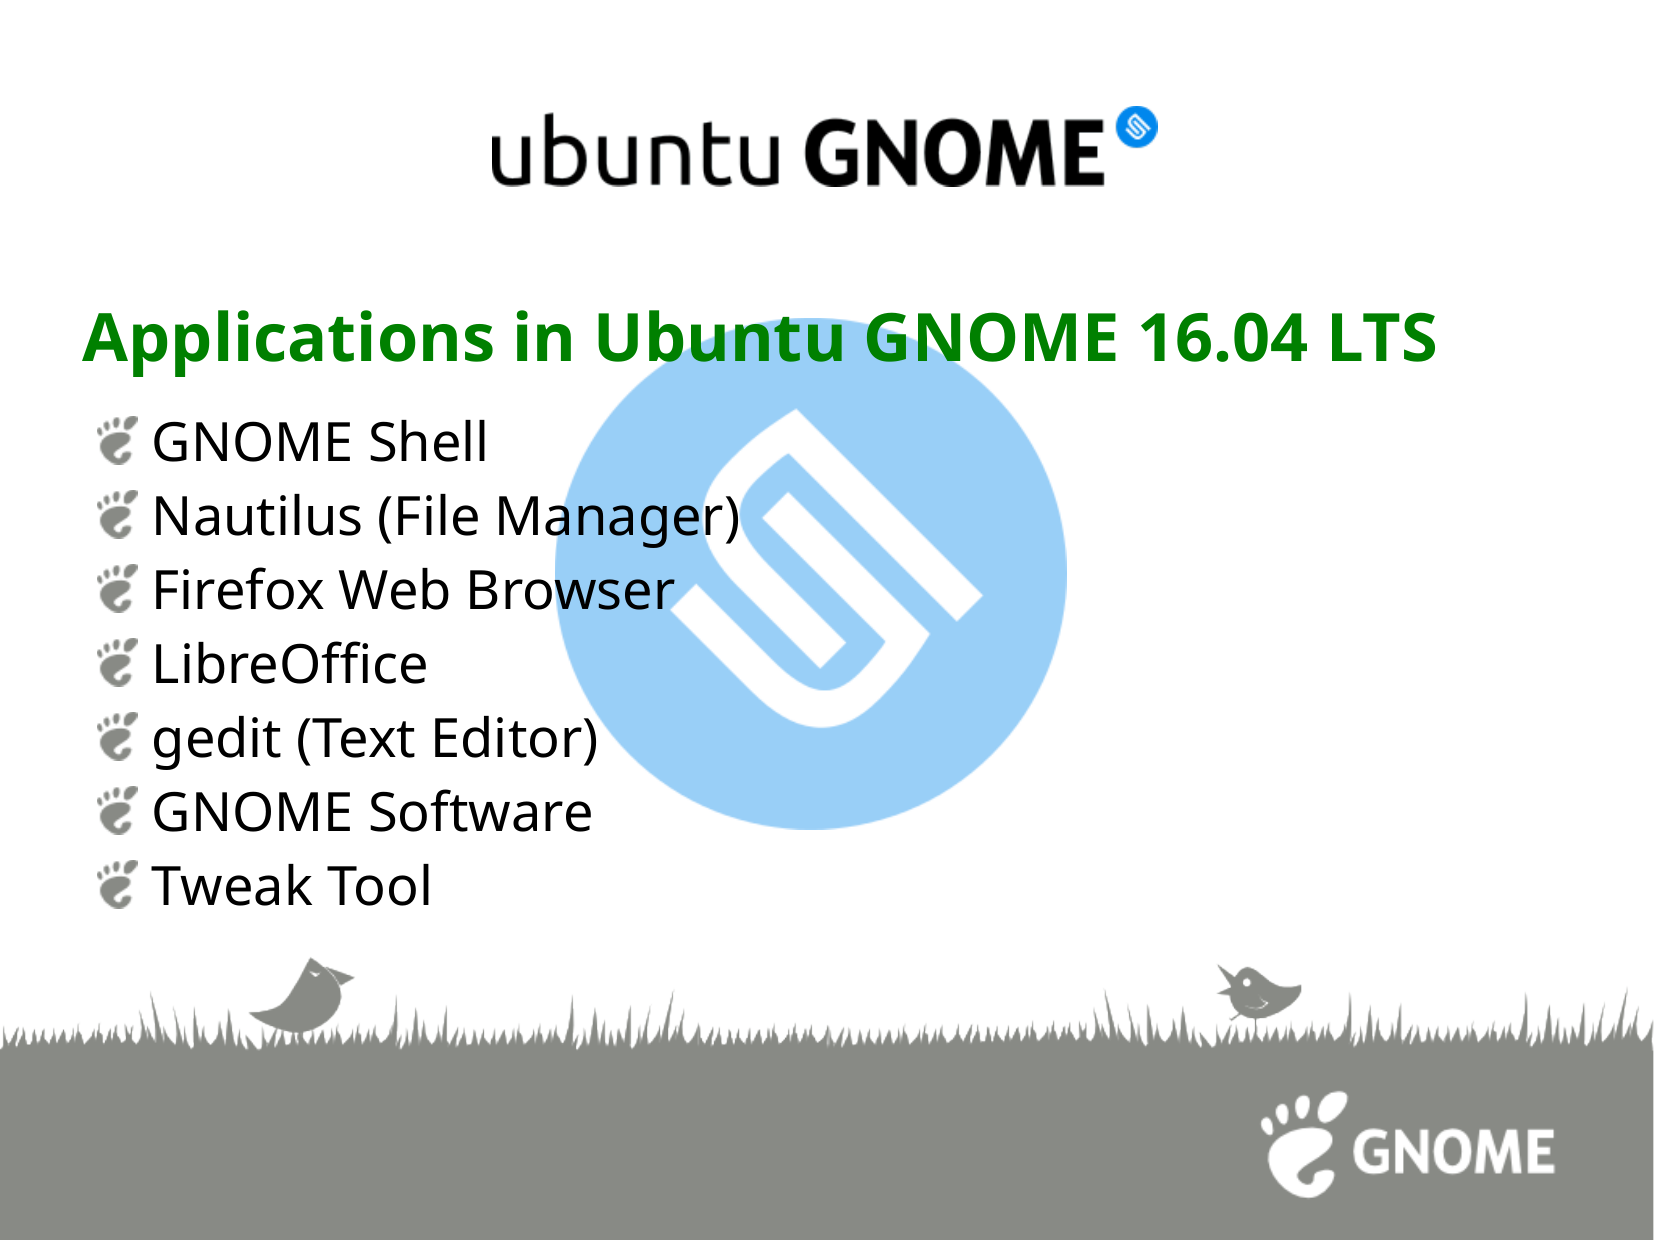

#
Applications in Ubuntu GNOME 16.04 LTS
 GNOME Shell
 Nautilus (File Manager)
 Firefox Web Browser
 LibreOffice
 gedit (Text Editor)
 GNOME Software
 Tweak Tool